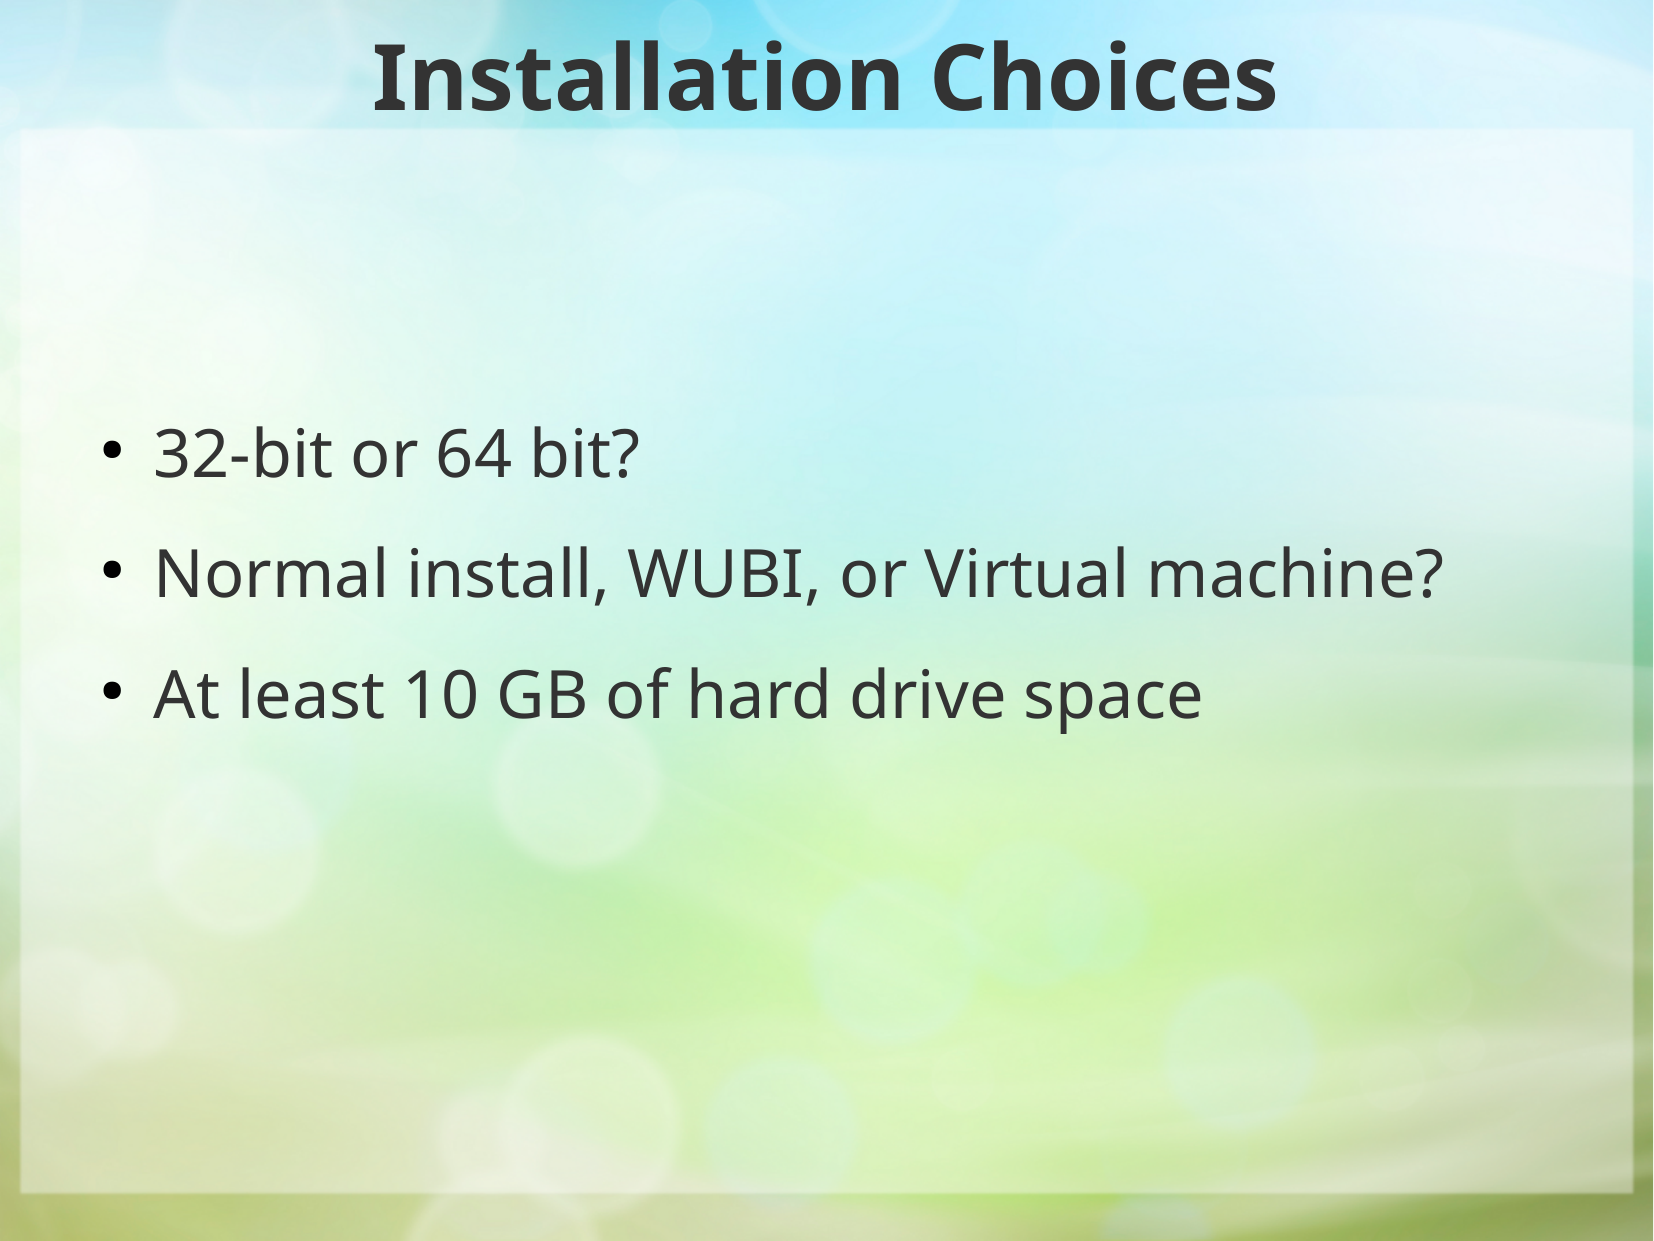

# Installation Choices
32-bit or 64 bit?
Normal install, WUBI, or Virtual machine?
At least 10 GB of hard drive space